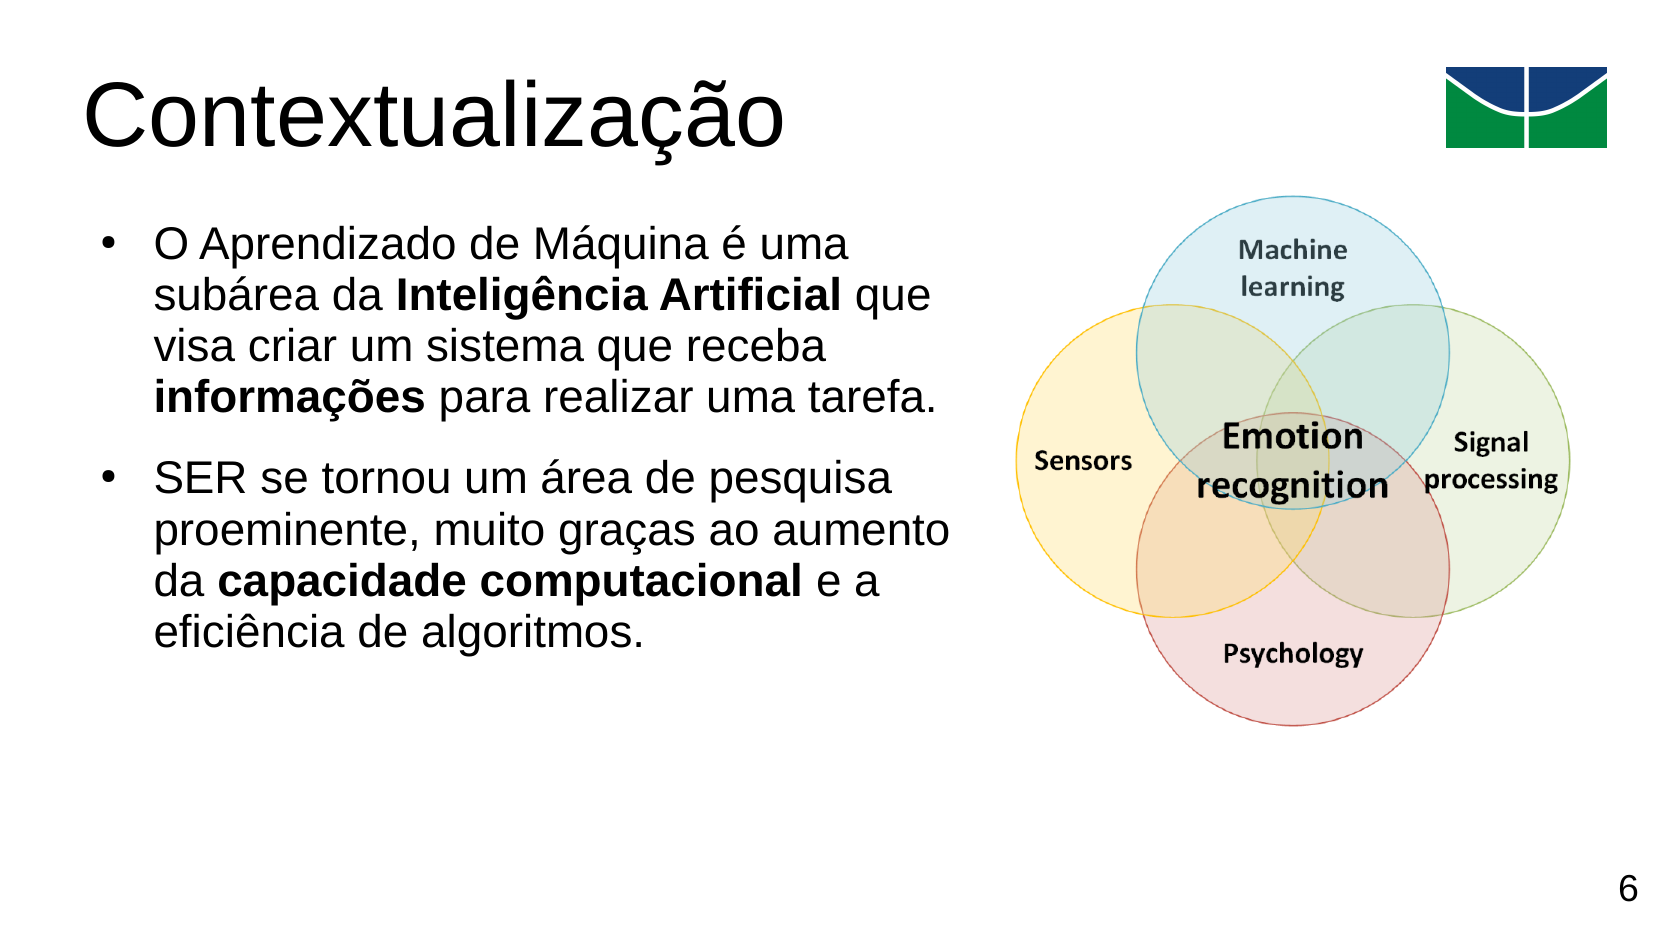

Contextualização
# O Aprendizado de Máquina é uma subárea da Inteligência Artificial que visa criar um sistema que receba informações para realizar uma tarefa.
SER se tornou um área de pesquisa proeminente, muito graças ao aumento da capacidade computacional e a eficiência de algoritmos.